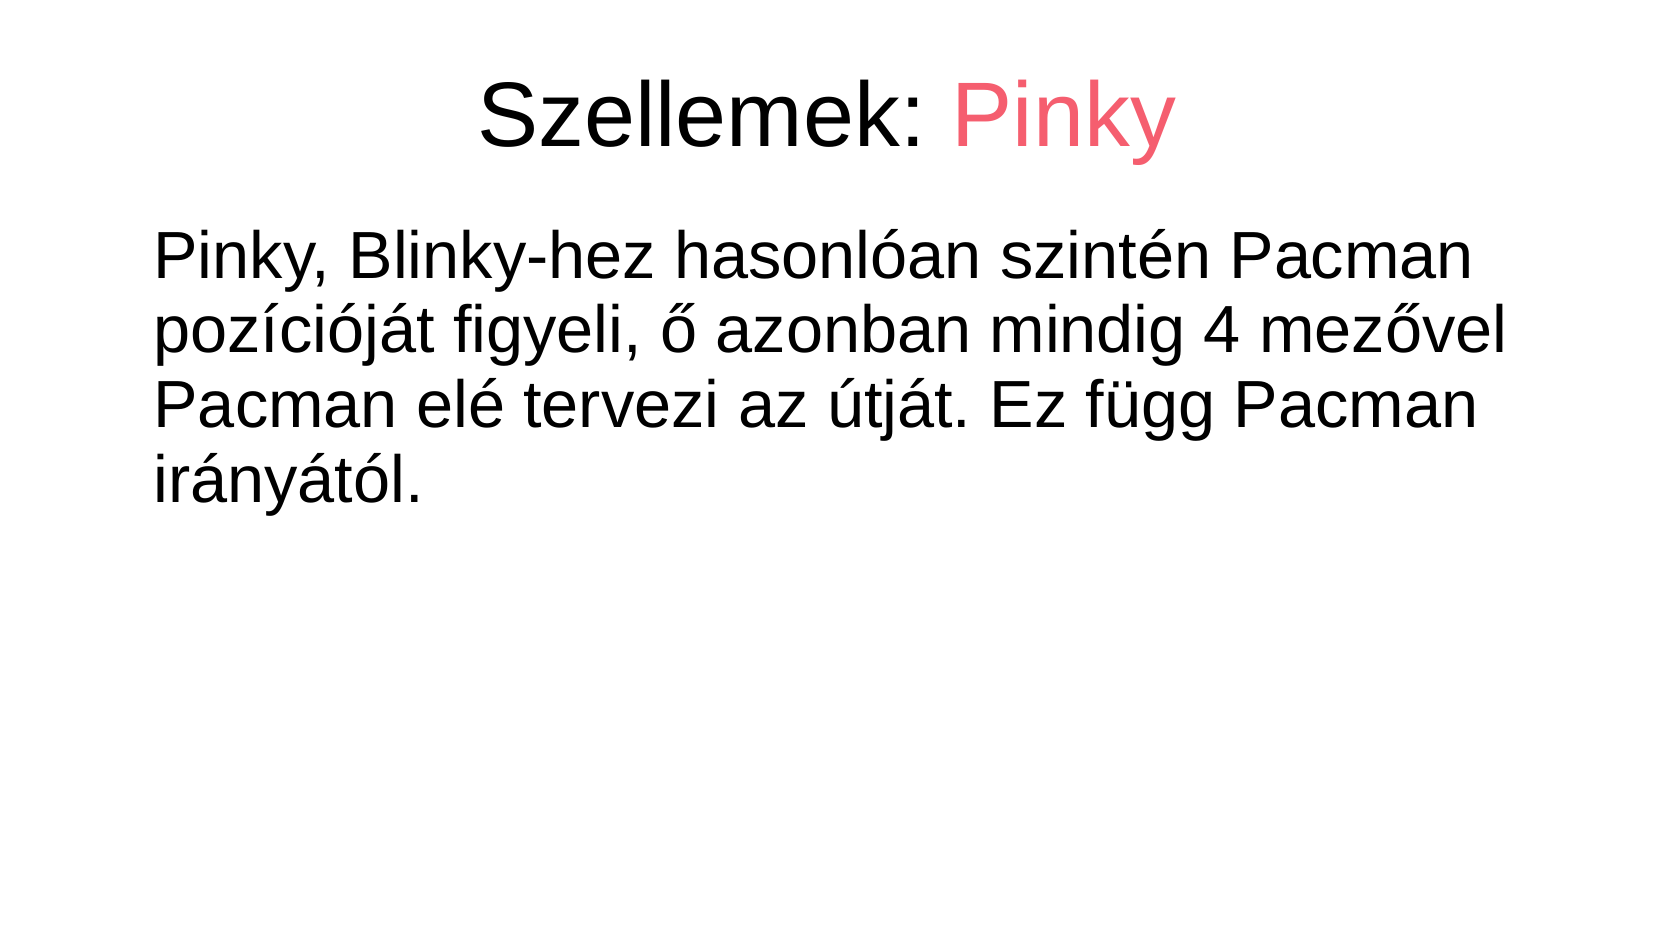

# Szellemek: Pinky
Pinky, Blinky-hez hasonlóan szintén Pacman pozícióját figyeli, ő azonban mindig 4 mezővel Pacman elé tervezi az útját. Ez függ Pacman irányától.